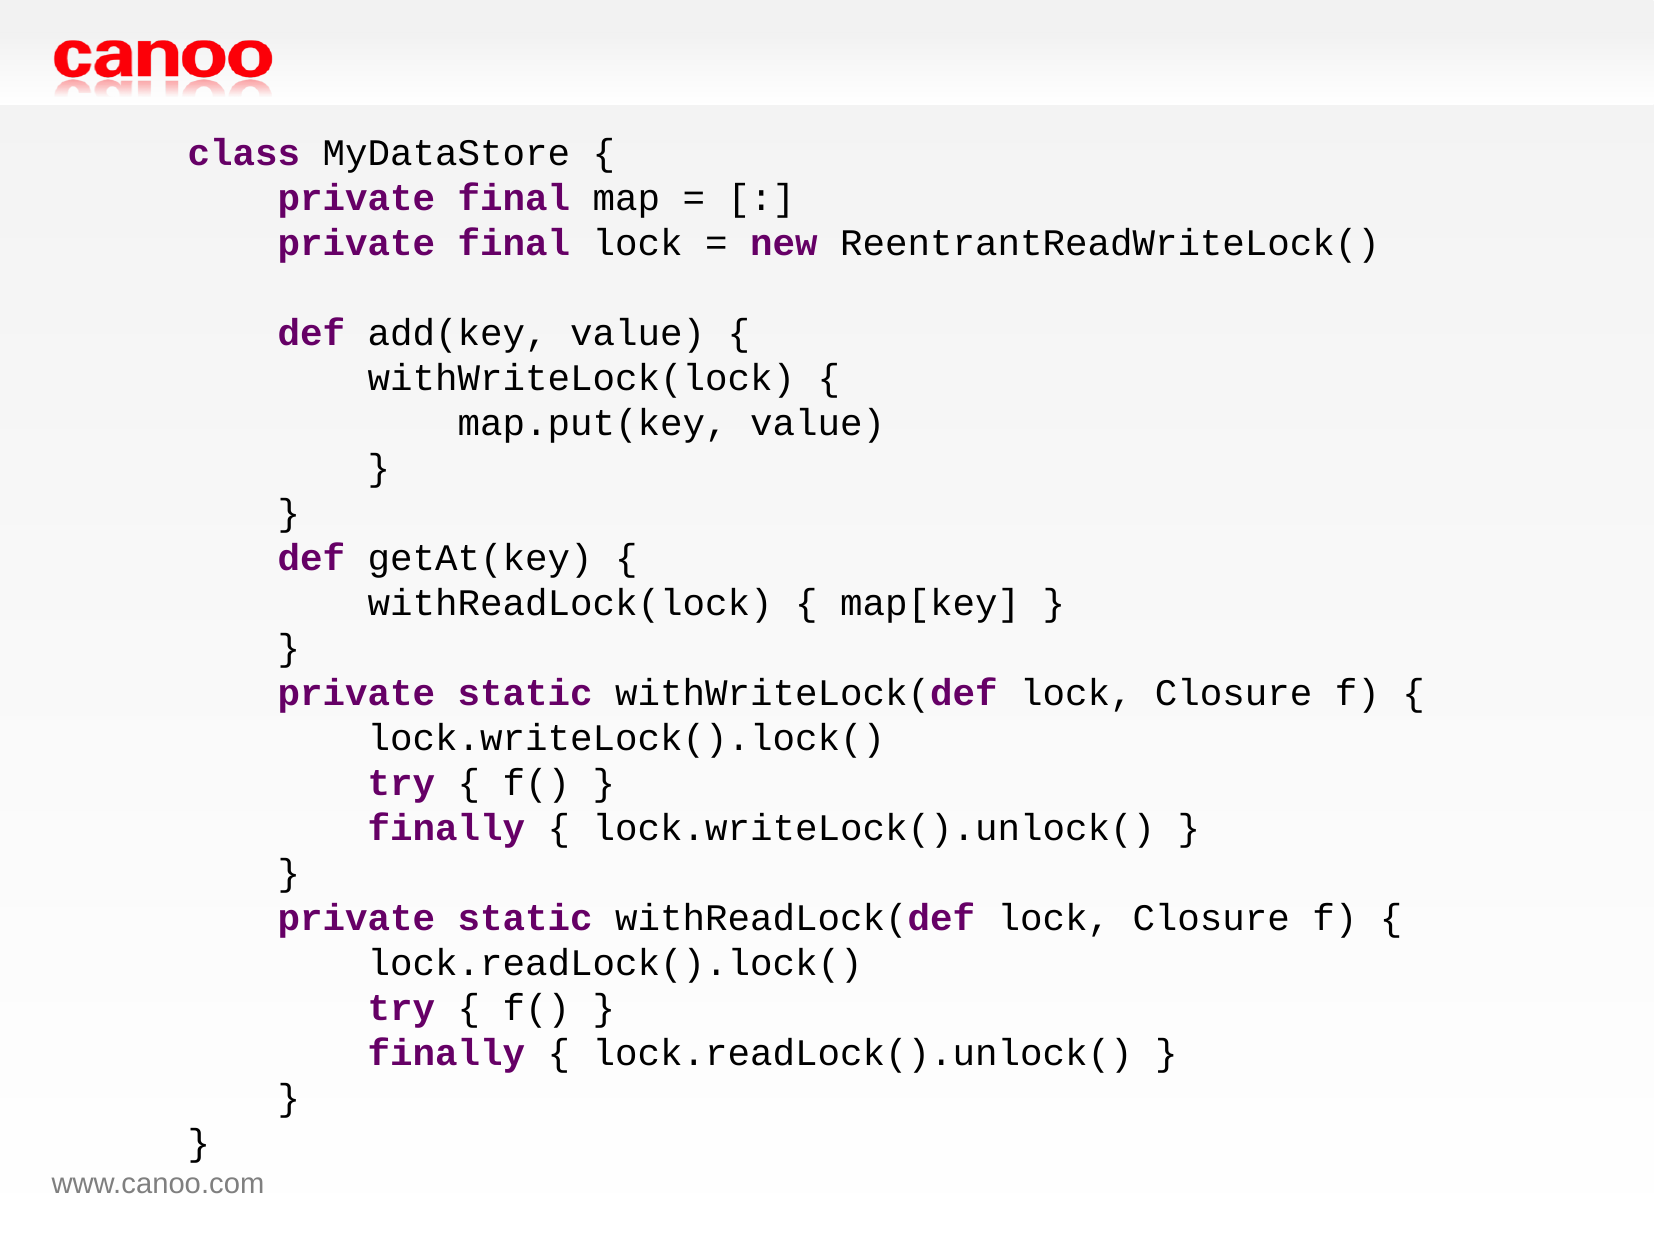

class MyDataStore {
 private final map = [:]
 private final lock = new ReentrantReadWriteLock()
 def add(key, value) {
 withWriteLock(lock) {
 map.put(key, value)
 }
 }
 def getAt(key) {
 withReadLock(lock) { map[key] }
 }
 private static withWriteLock(def lock, Closure f) {
 lock.writeLock().lock()
 try { f() }
 finally { lock.writeLock().unlock() }
 }
 private static withReadLock(def lock, Closure f) {
 lock.readLock().lock()
 try { f() }
 finally { lock.readLock().unlock() }
 }
}